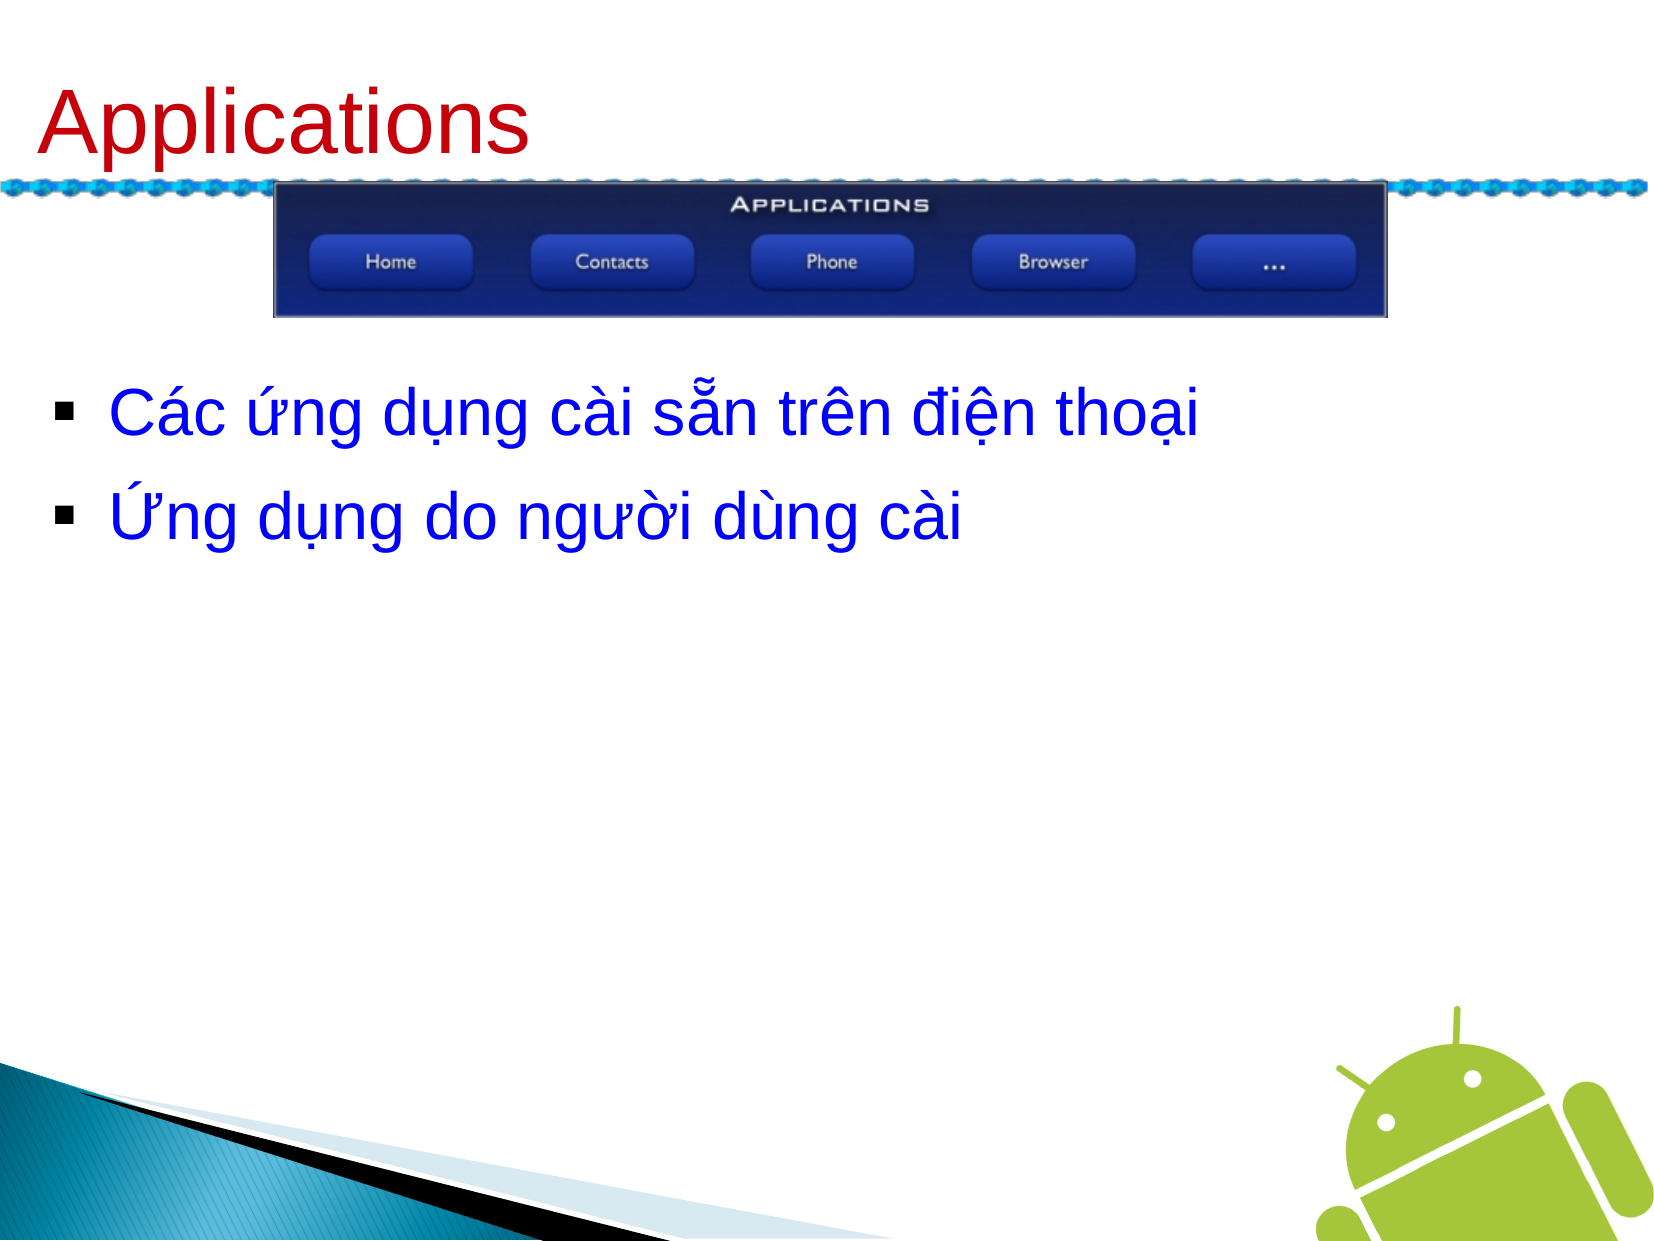

# Applications
Các ứng dụng cài sẵn trên điện thoại
Ứng dụng do người dùng cài